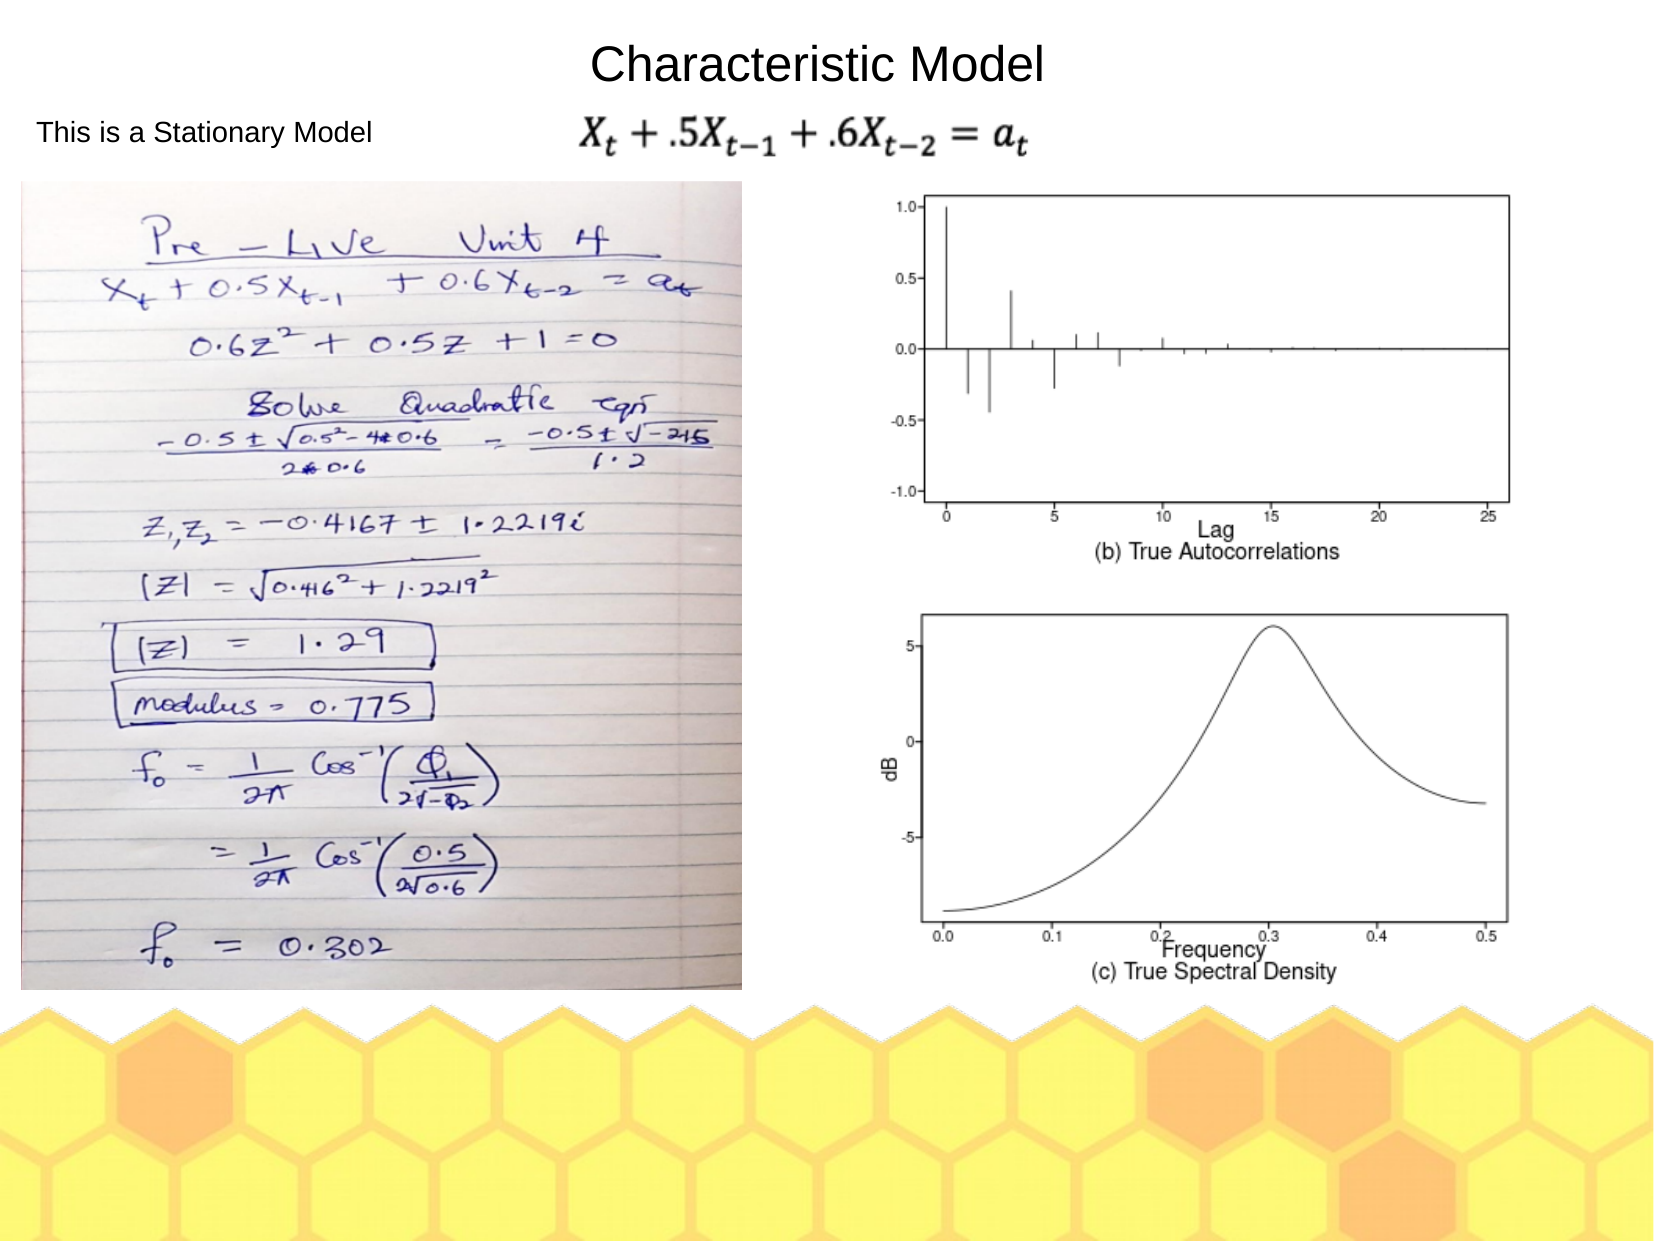

# Characteristic Model
This is a Stationary Model